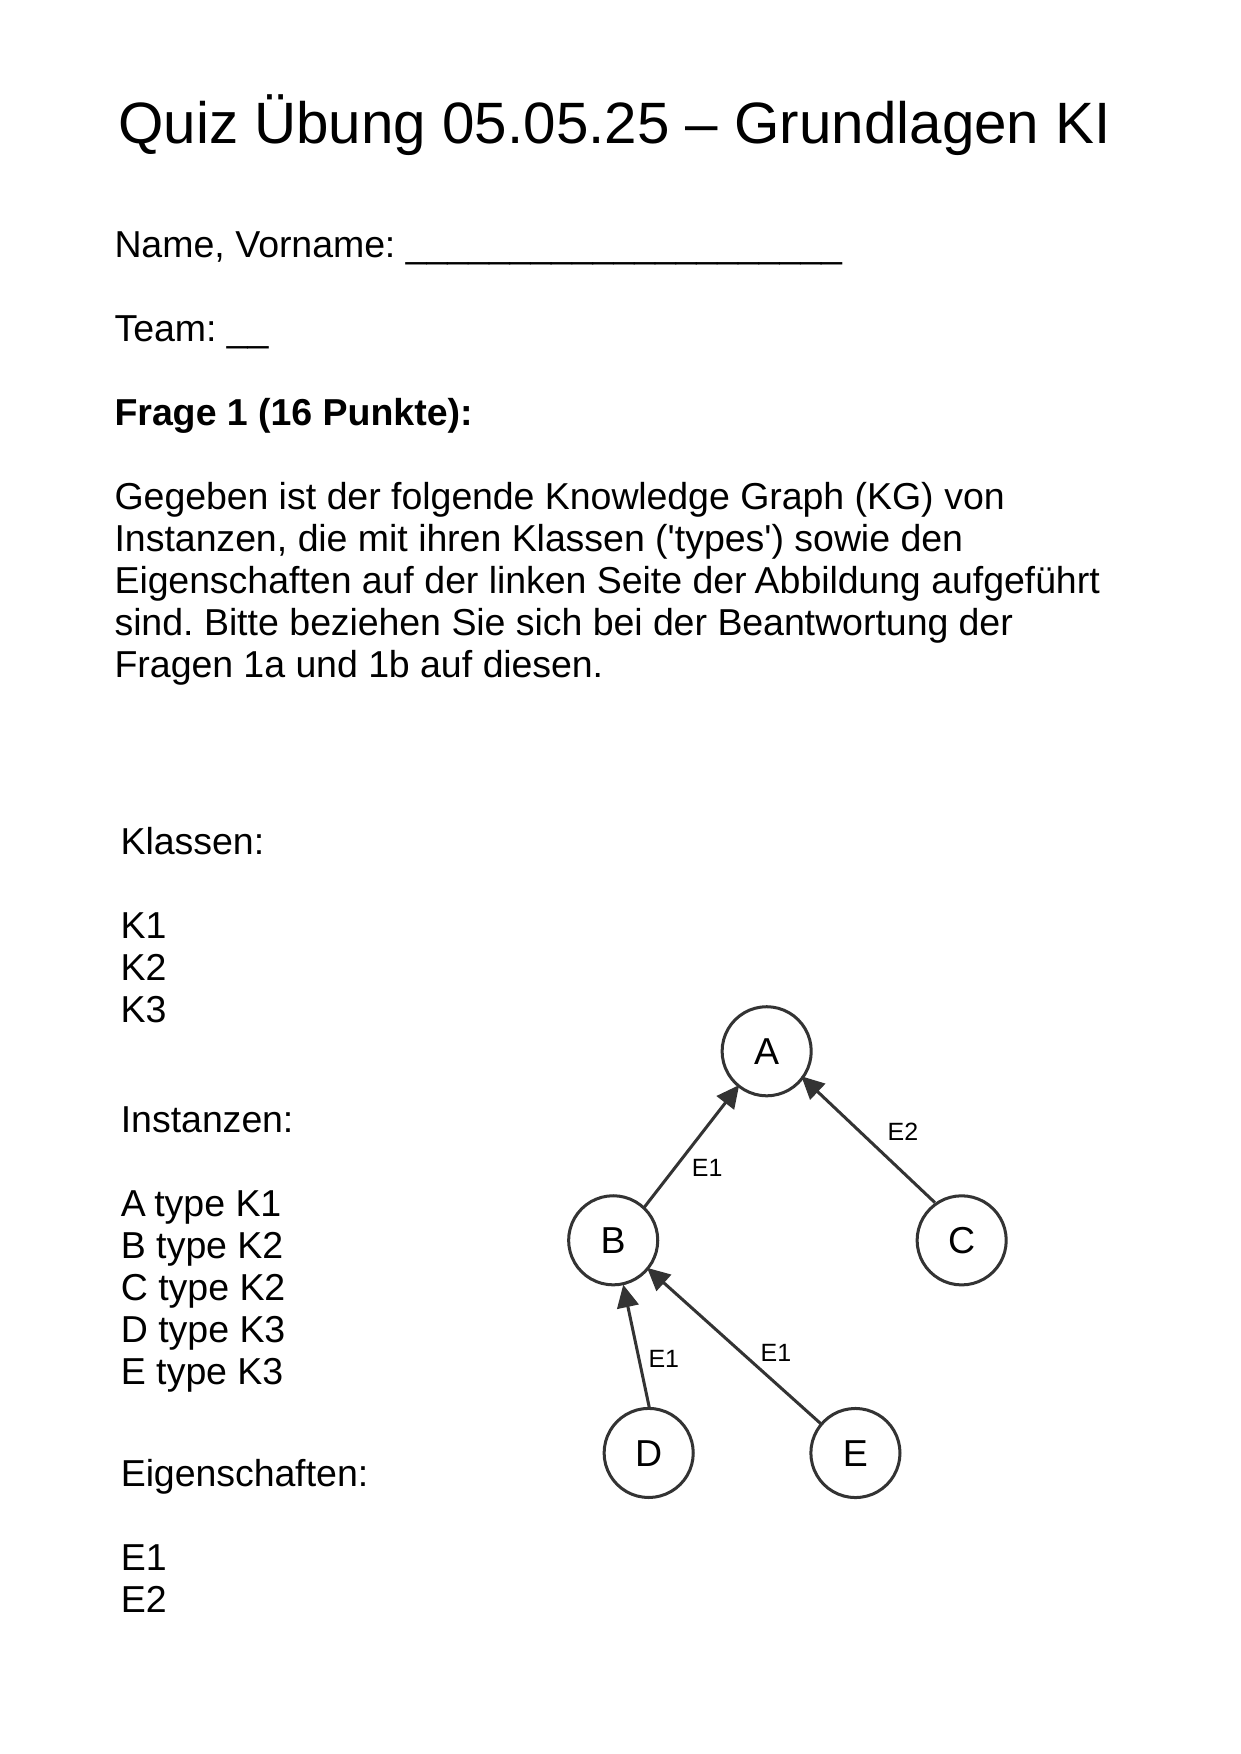

# Quiz Übung 05.05.25 – Grundlagen KI
Name, Vorname: _____________________
Team: __
Frage 1 (16 Punkte):
Gegeben ist der folgende Knowledge Graph (KG) von Instanzen, die mit ihren Klassen ('types') sowie den Eigenschaften auf der linken Seite der Abbildung aufgeführt sind. Bitte beziehen Sie sich bei der Beantwortung der Fragen 1a und 1b auf diesen.
Klassen:
K1
K2
K3
A
Instanzen:
A type K1
B type K2
C type K2
D type K3
E type K3
E2
E1
B
C
E1
E1
D
E
Eigenschaften:
E1
E2